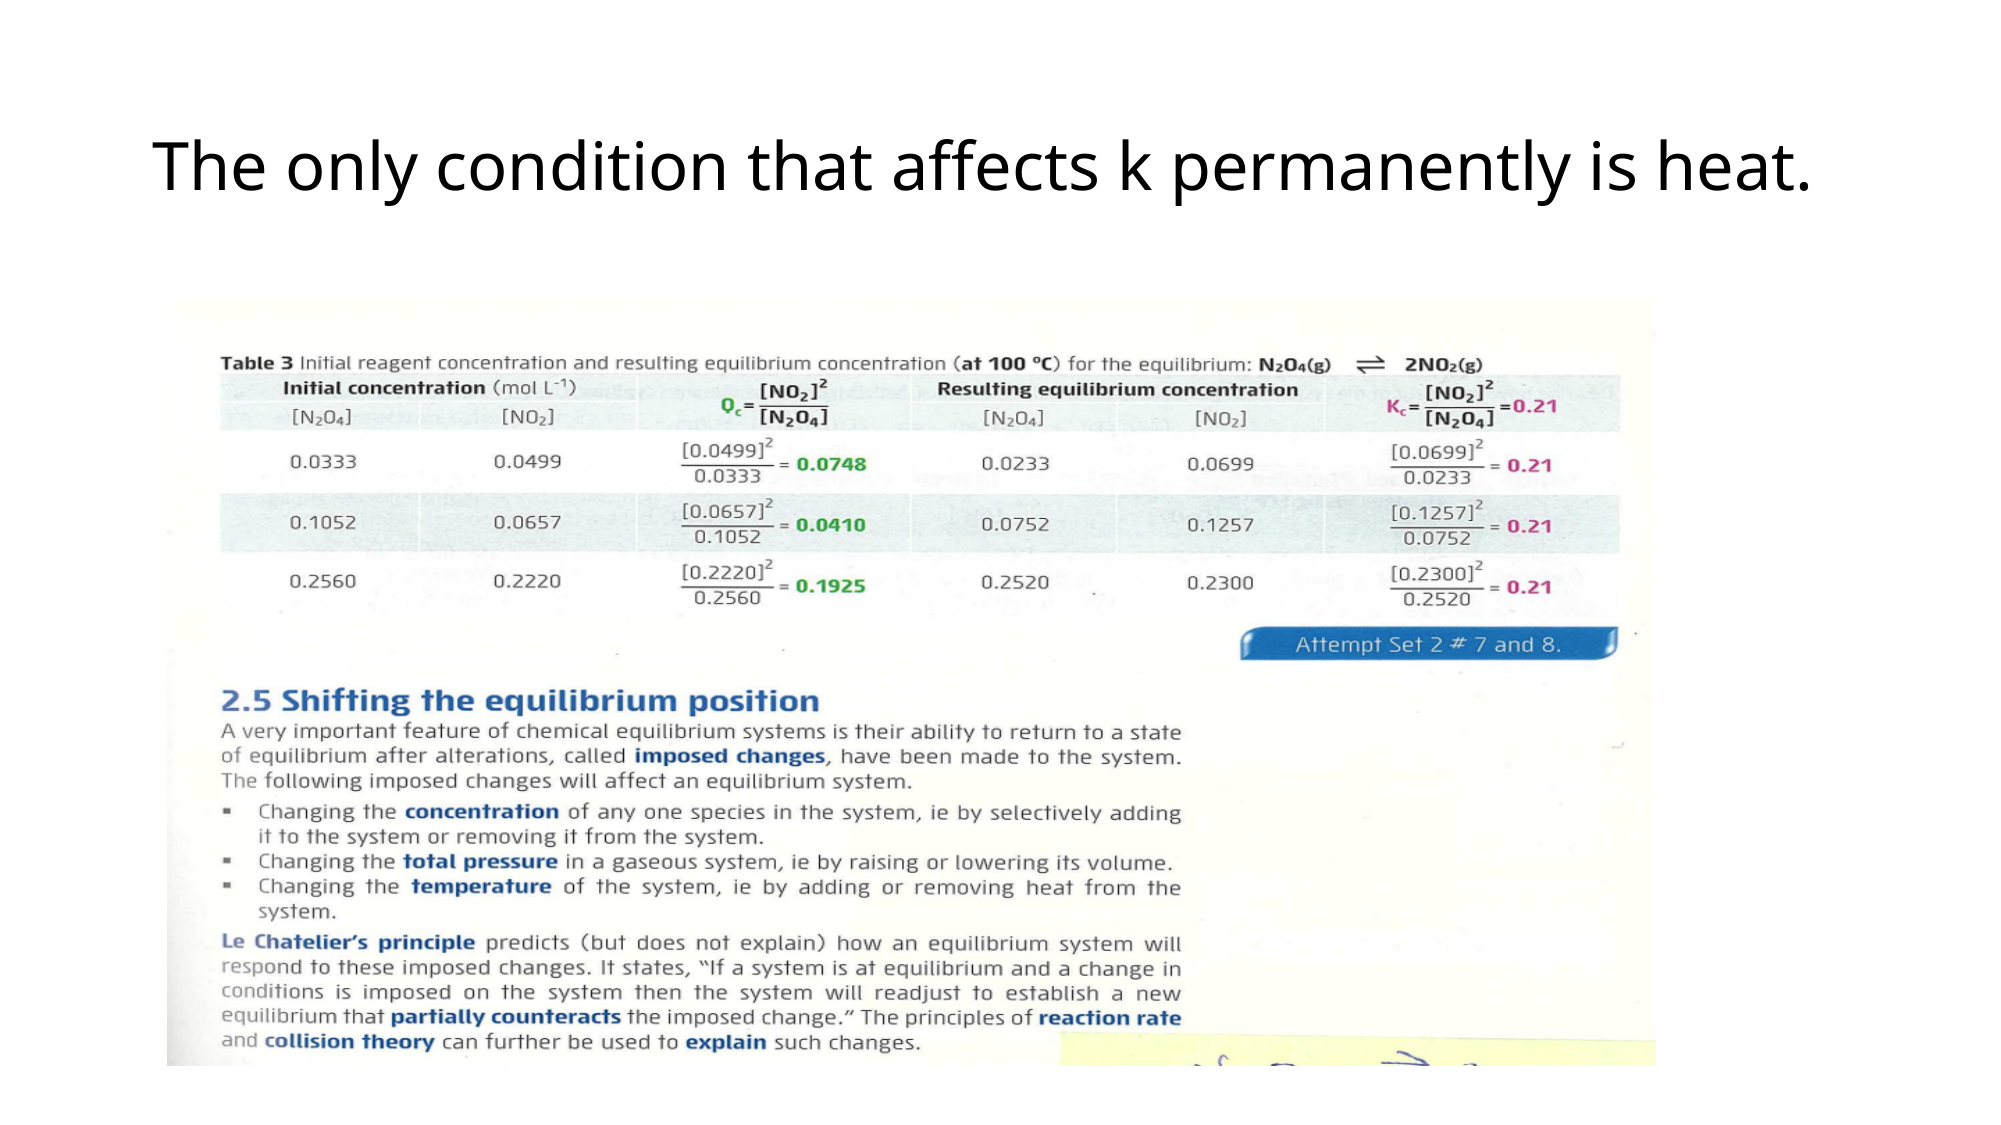

# The only condition that affects k permanently is heat.